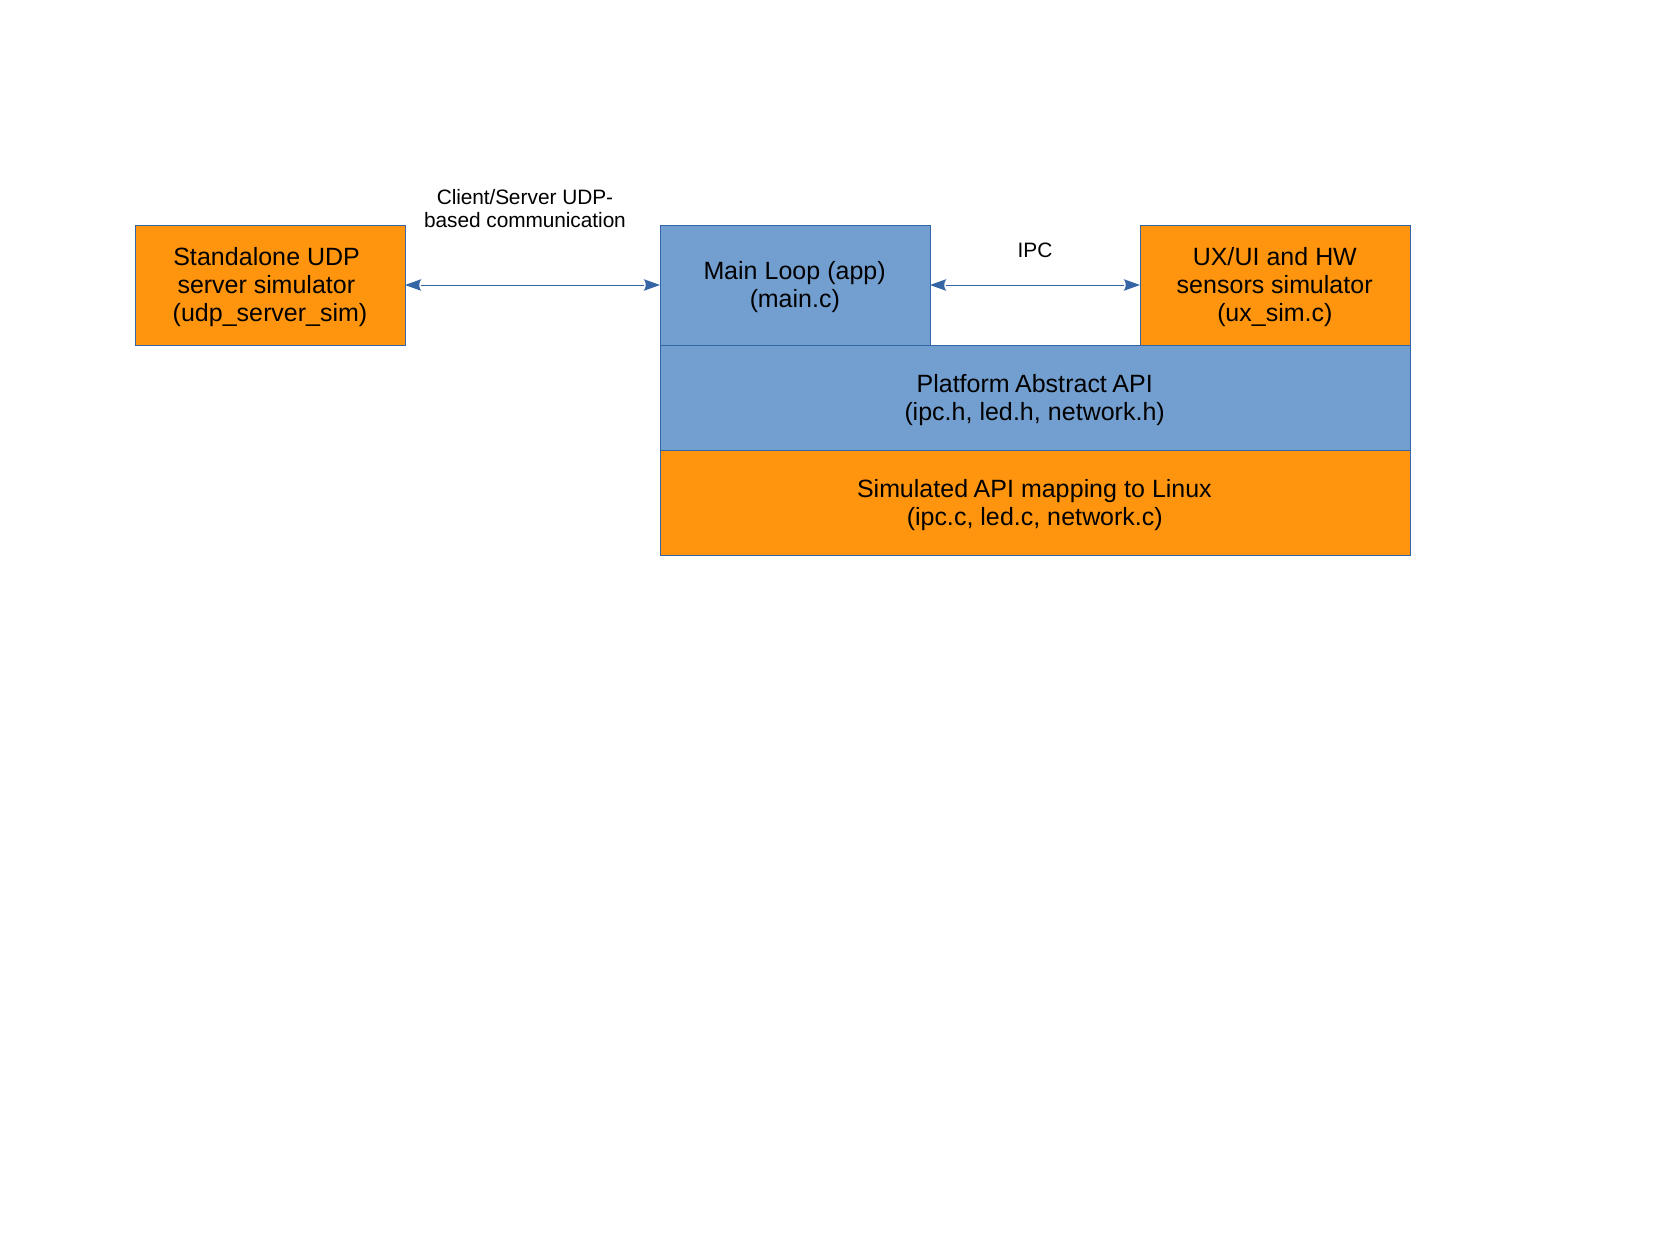

Client/Server UDP-based communication
Standalone UDP
server simulator
(udp_server_sim)
Main Loop (app)
(main.c)
UX/UI and HW
 sensors simulator
(ux_sim.c)
IPC
Platform Abstract API
(ipc.h, led.h, network.h)
Simulated API mapping to Linux
(ipc.c, led.c, network.c)